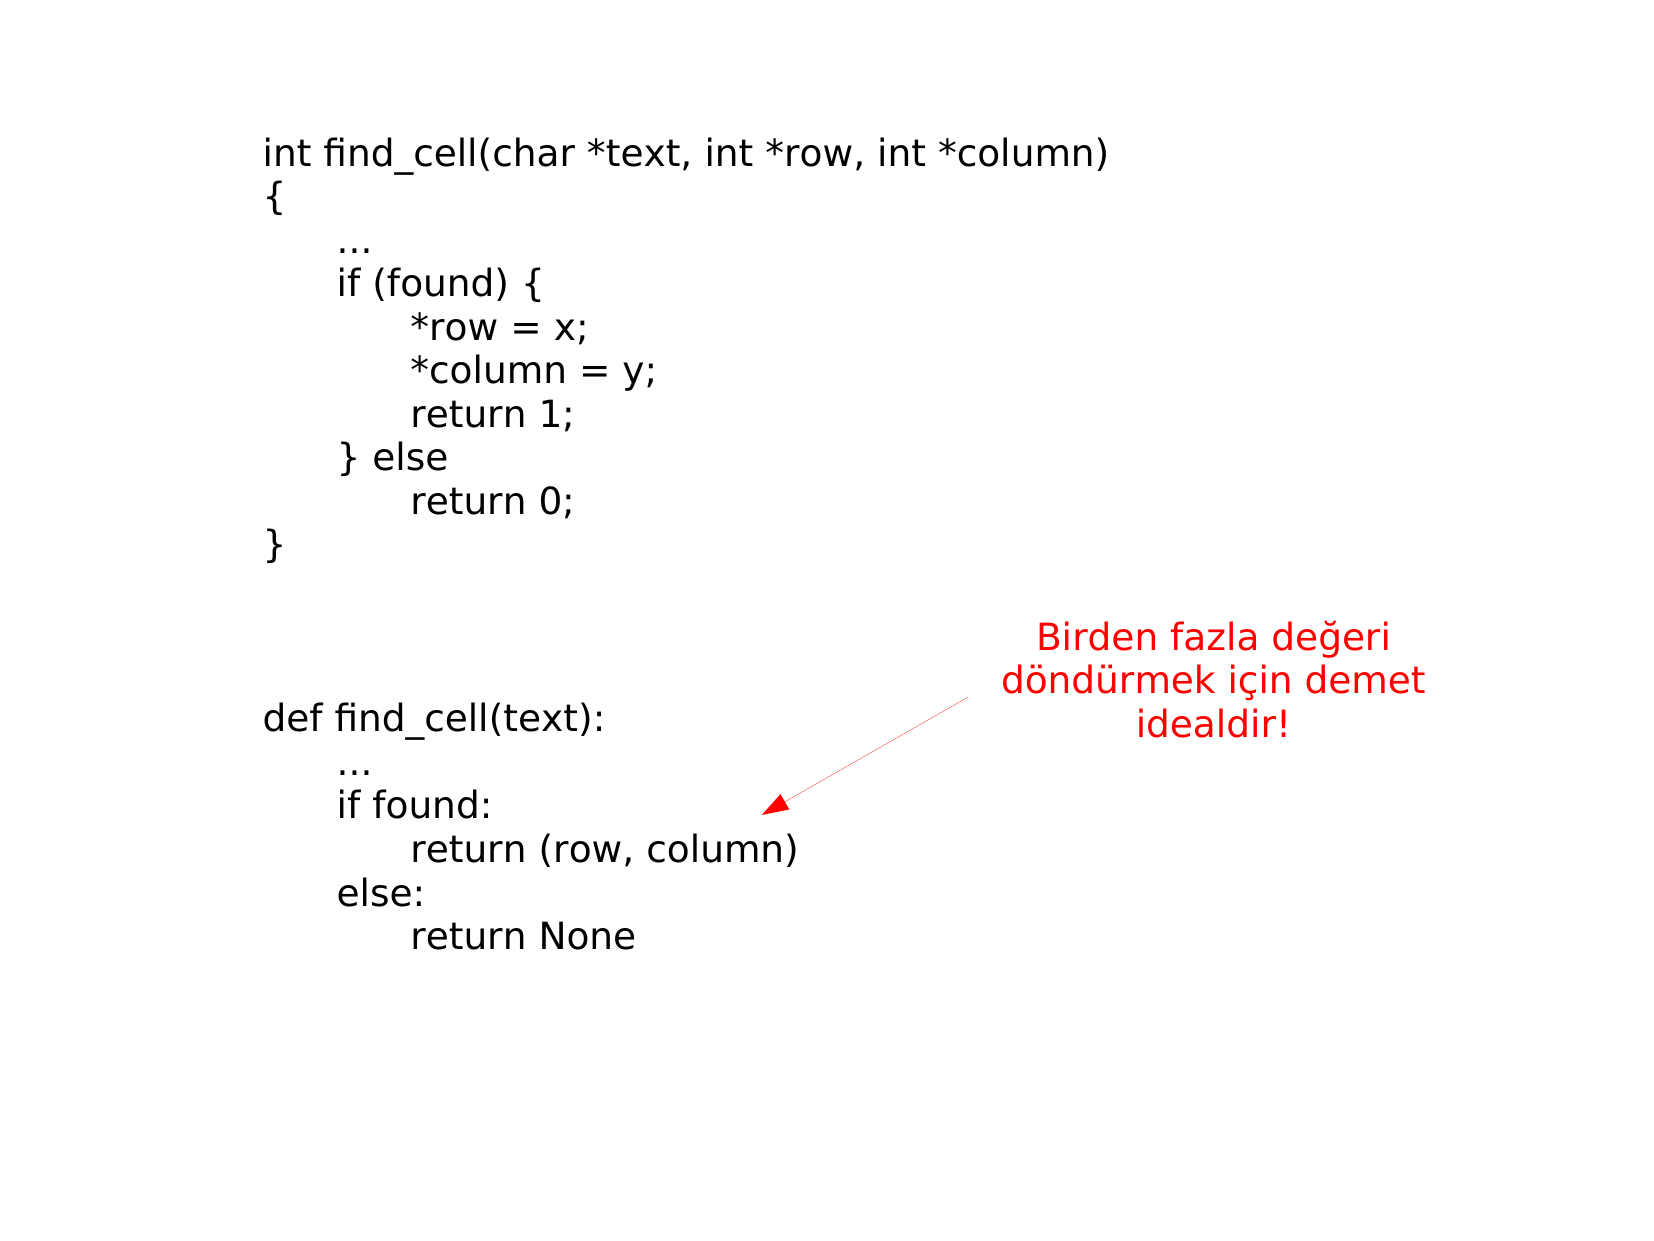

int find_cell(char *text, int *row, int *column)
{
	...
	if (found) {
		*row = x;
		*column = y;
		return 1;
	} else
		return 0;
}
def find_cell(text):
	...
	if found:
		return (row, column)
	else:
		return None
Birden fazla değeri
döndürmek için demet
idealdir!